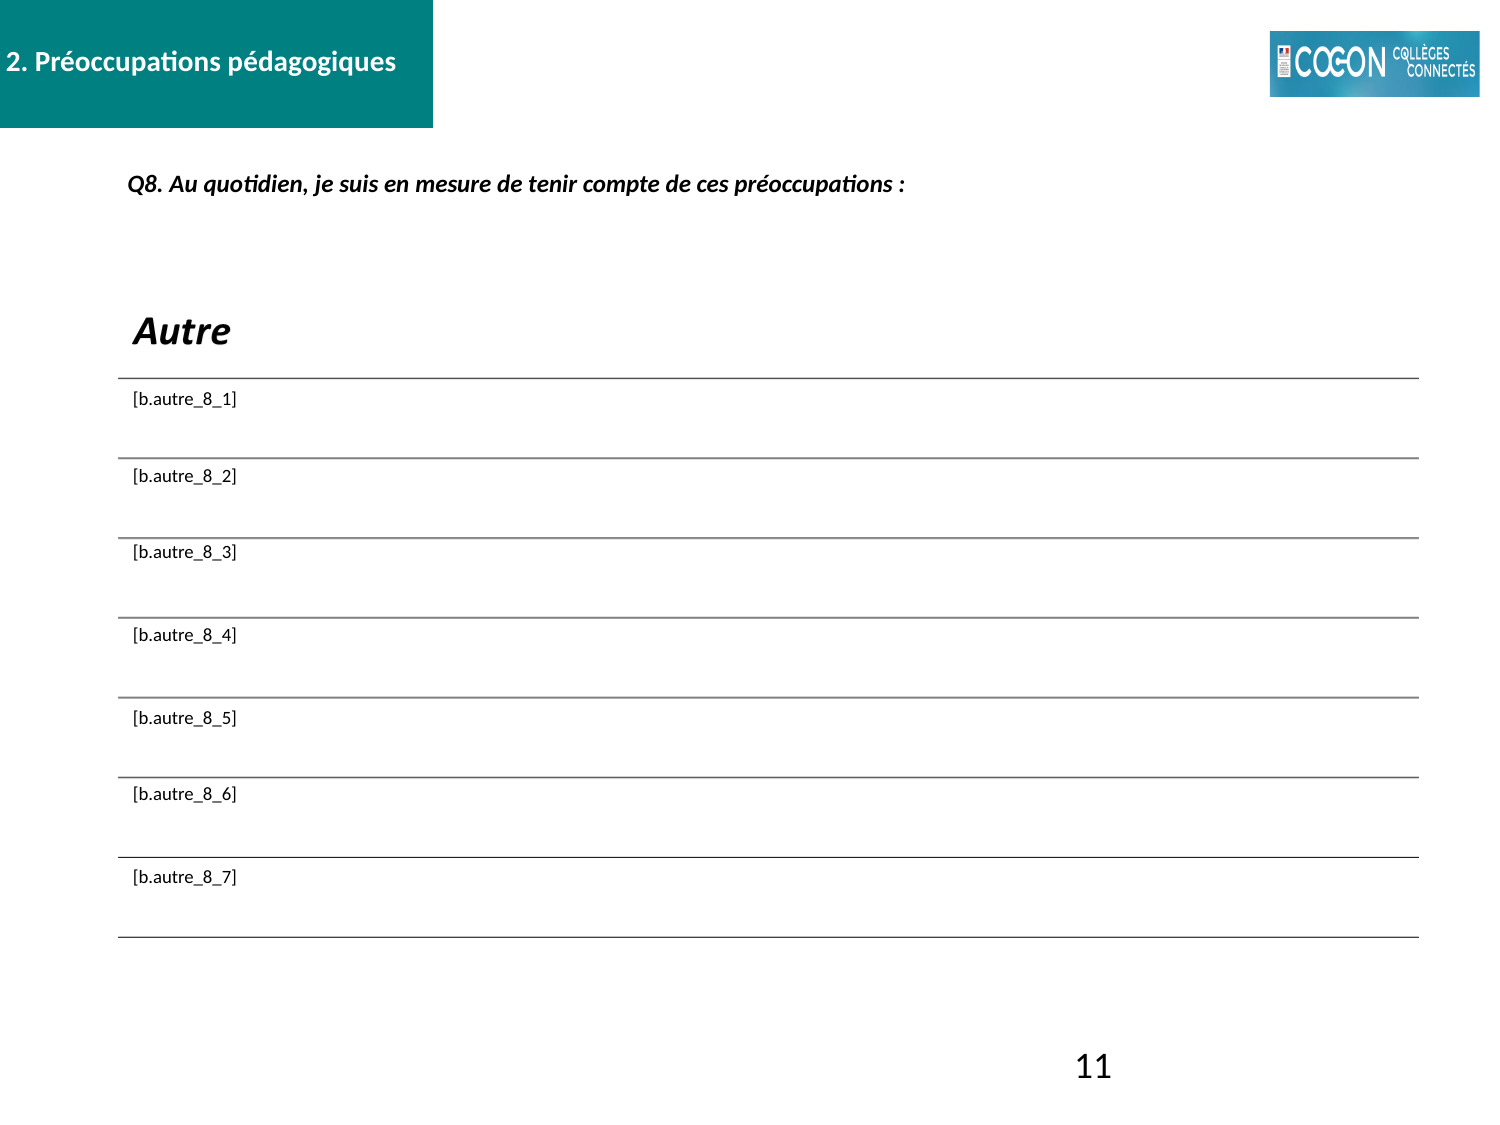

2. Préoccupations pédagogiques
Q8. Au quotidien, je suis en mesure de tenir compte de ces préoccupations :
[b.autre_8_1]
[b.autre_8_2]
[b.autre_8_3]
[b.autre_8_4]
[b.autre_8_5]
[b.autre_8_6]
[b.autre_8_7]